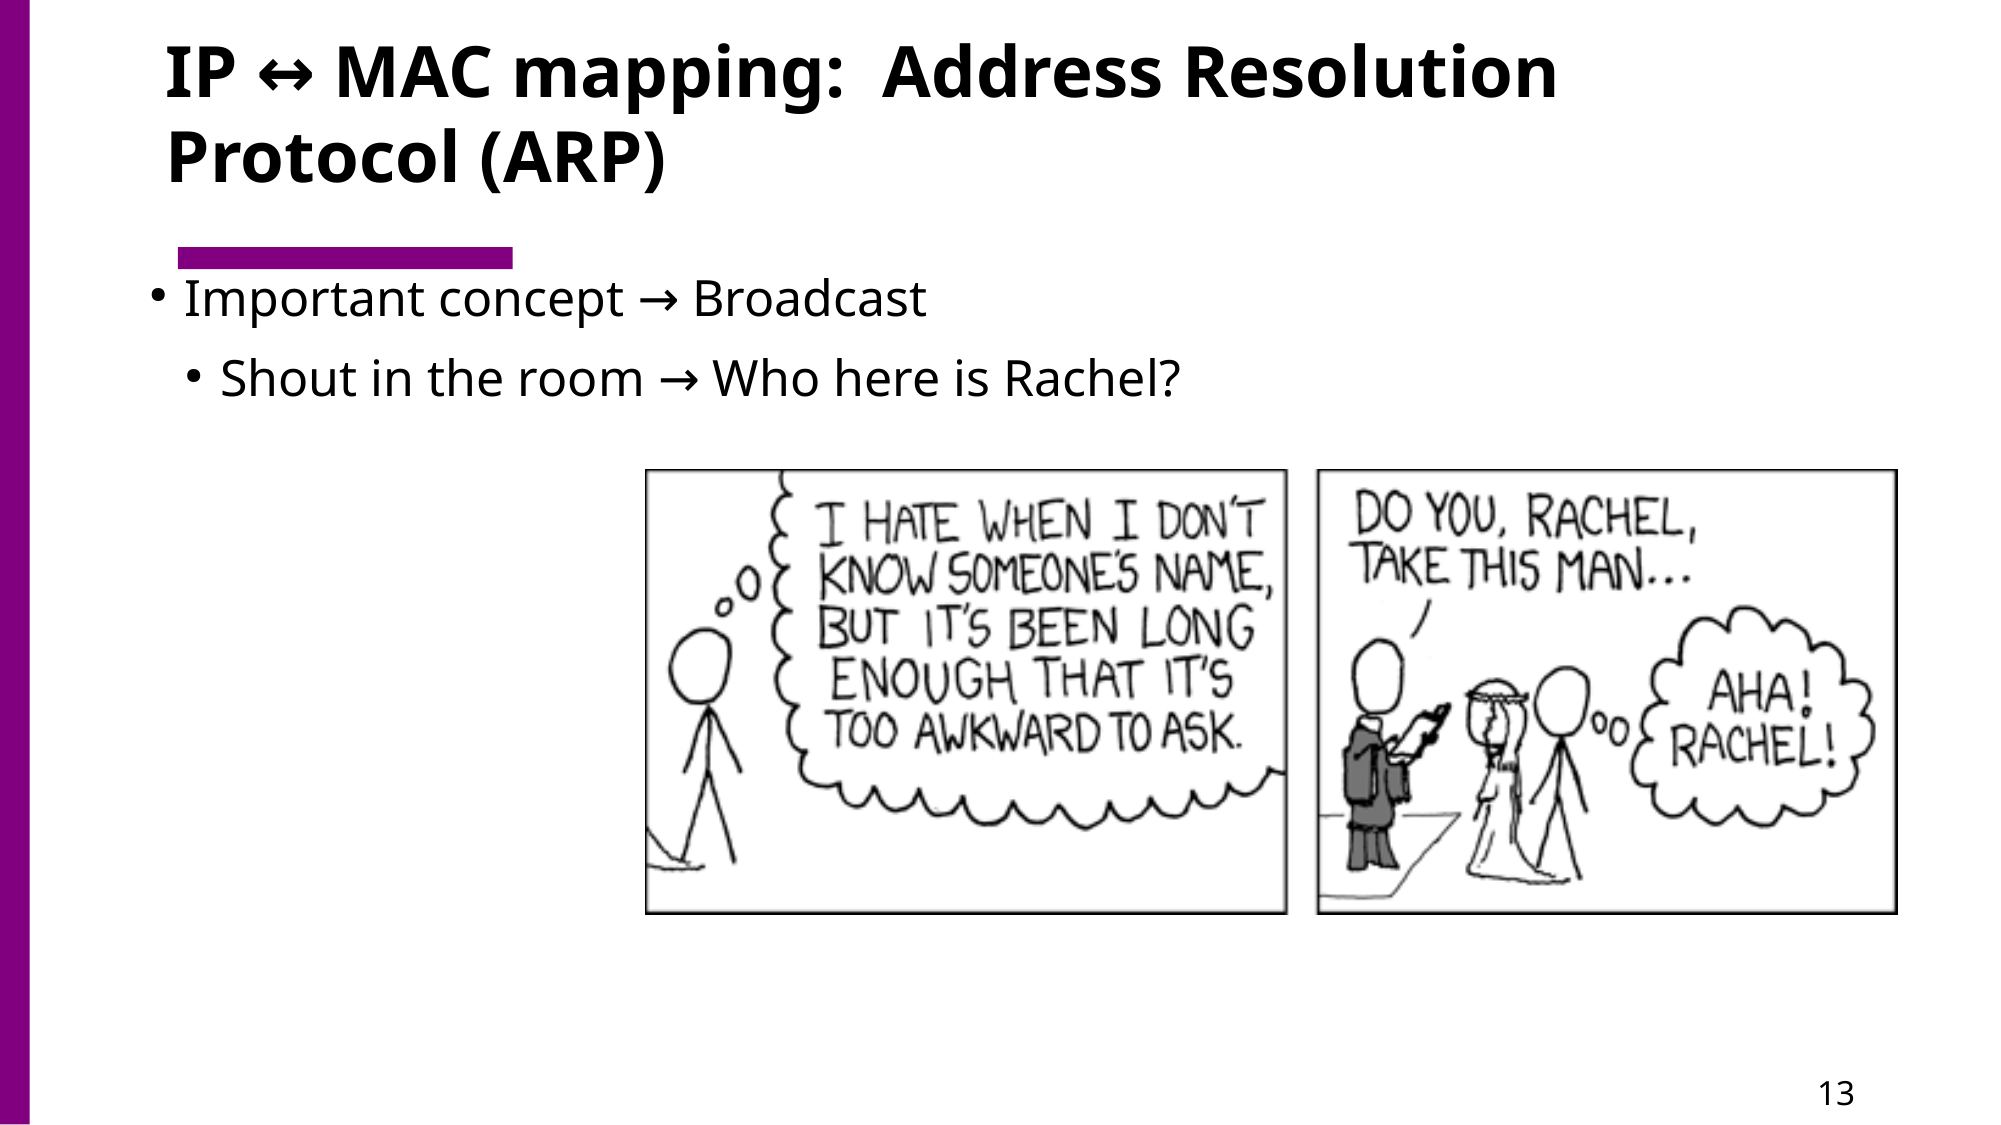

IP ↔ MAC mapping: Address Resolution Protocol (ARP)
Important concept → Broadcast
Shout in the room → Who here is Rachel?